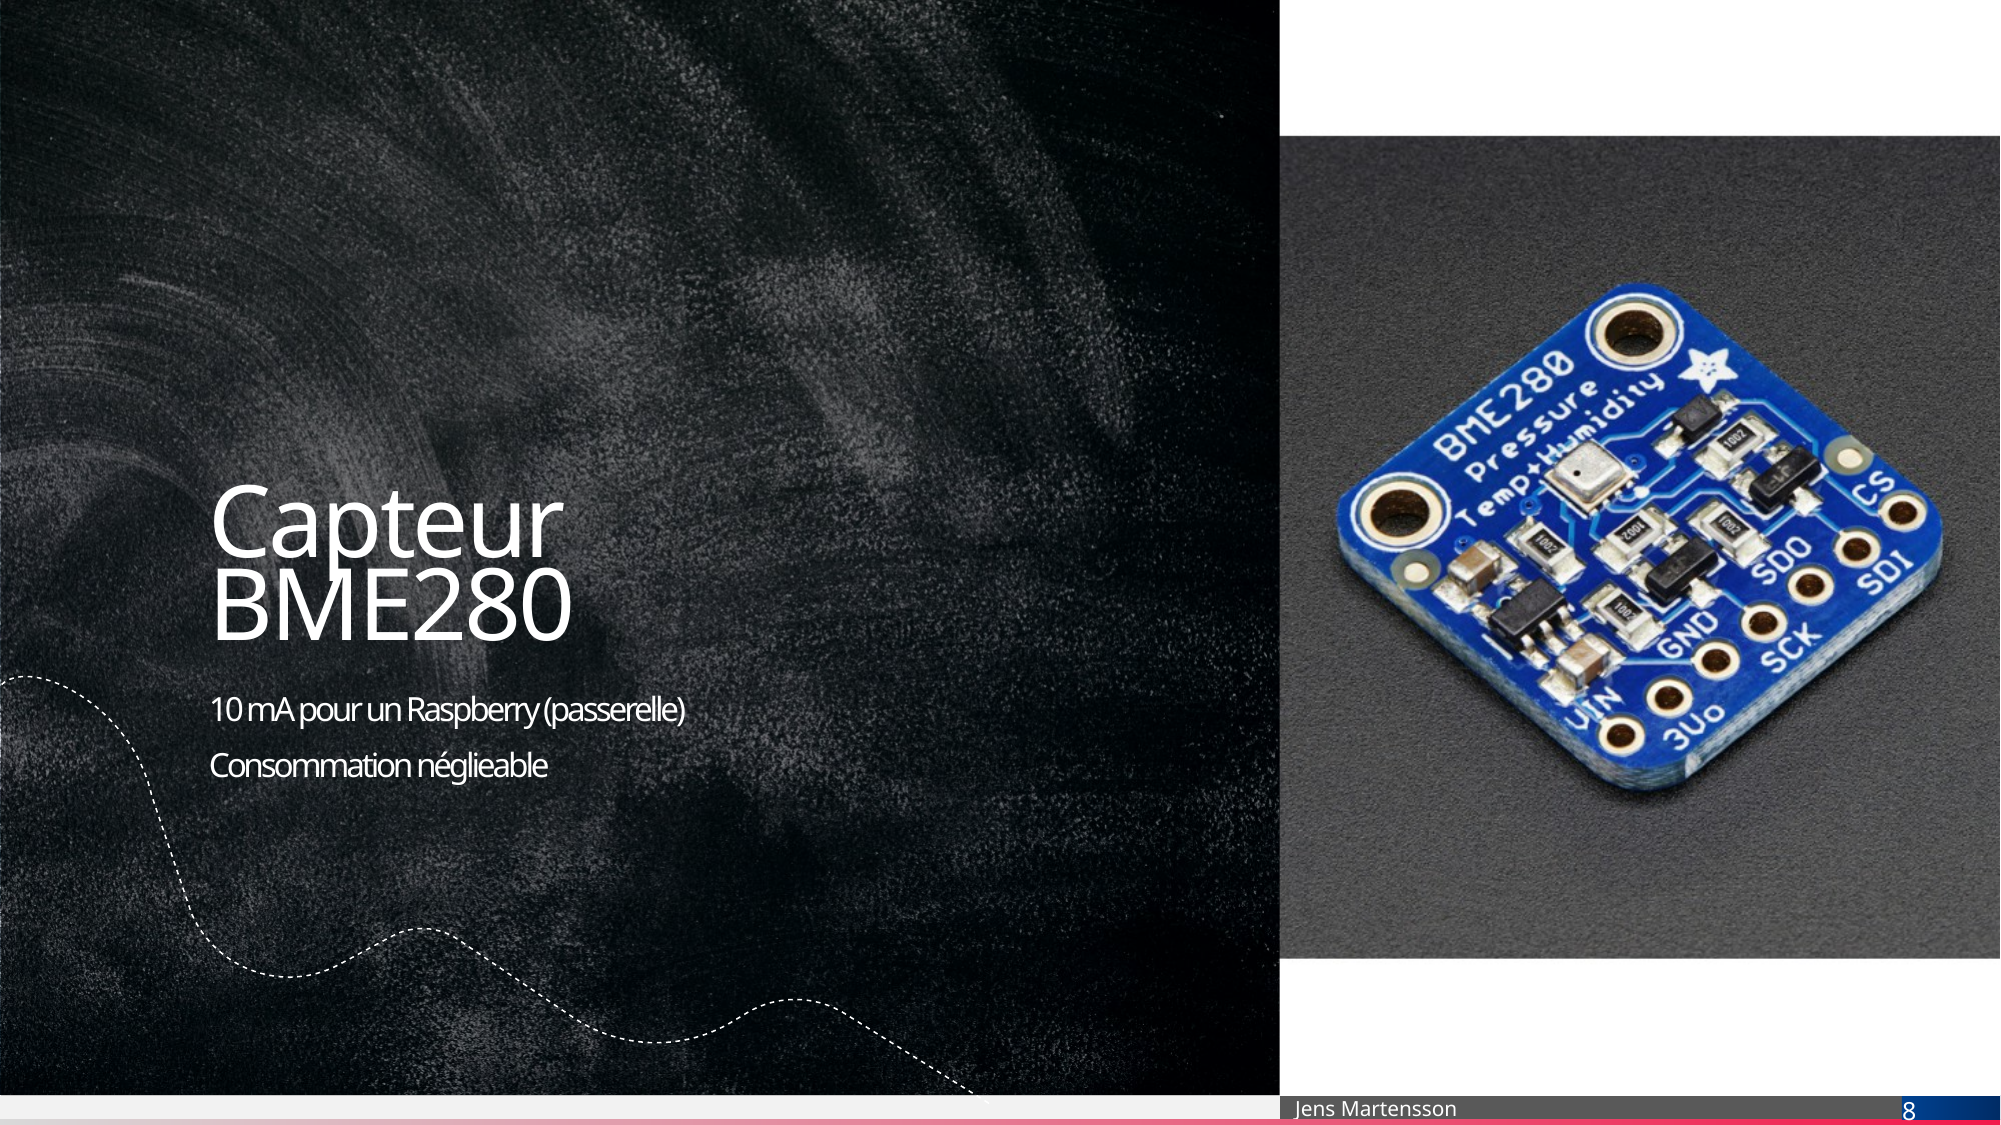

# Capteur BME280
10 mA pour un Raspberry (passerelle)
Consommation néglieable